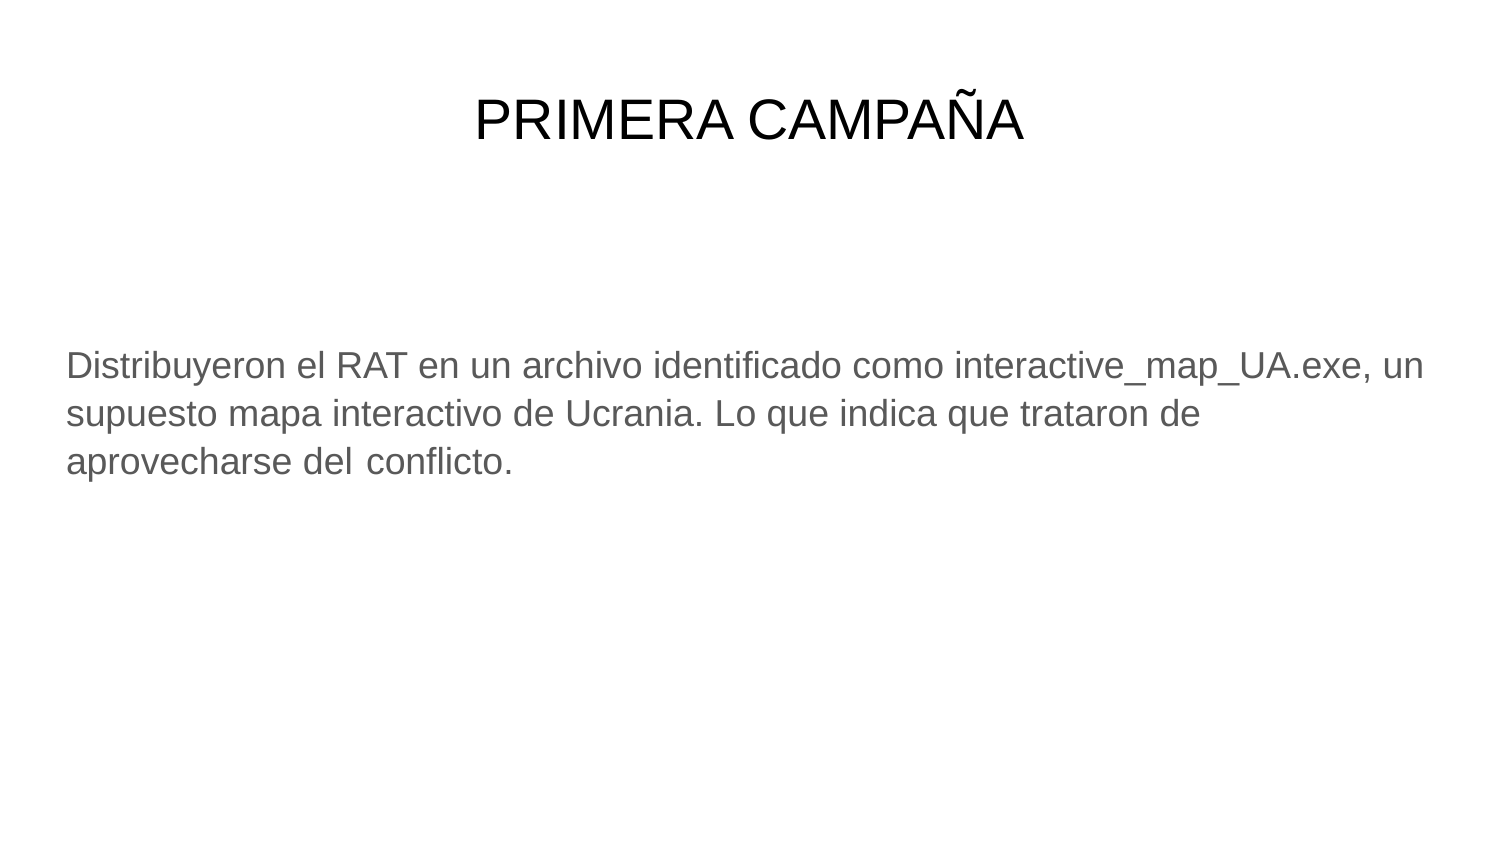

# PRIMERA CAMPAÑA
Distribuyeron el RAT en un archivo identificado como interactive_map_UA.exe, un supuesto mapa interactivo de Ucrania. Lo que indica que trataron de aprovecharse del 	conflicto.